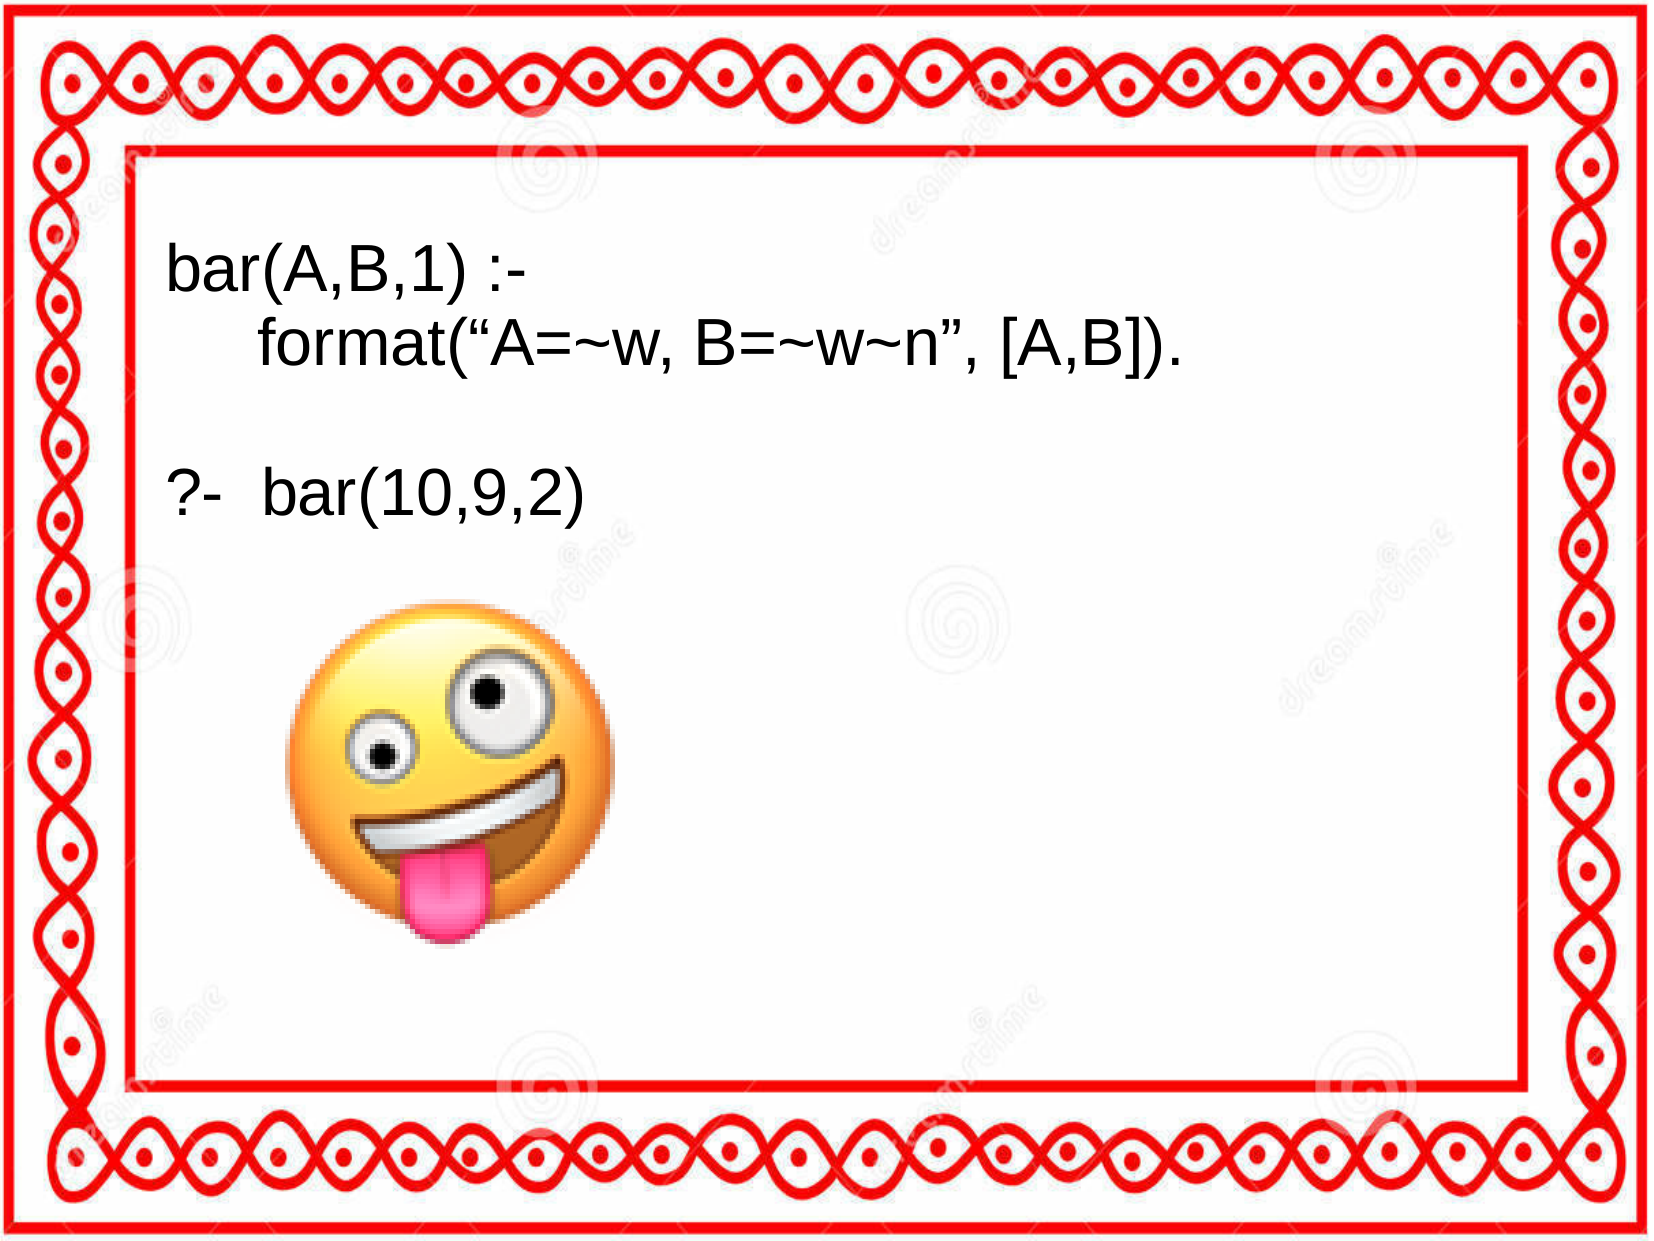

# bar(A,B,1) :-
 format(“A=~w, B=~w~n”, [A,B]).
?- bar(10,9,2)